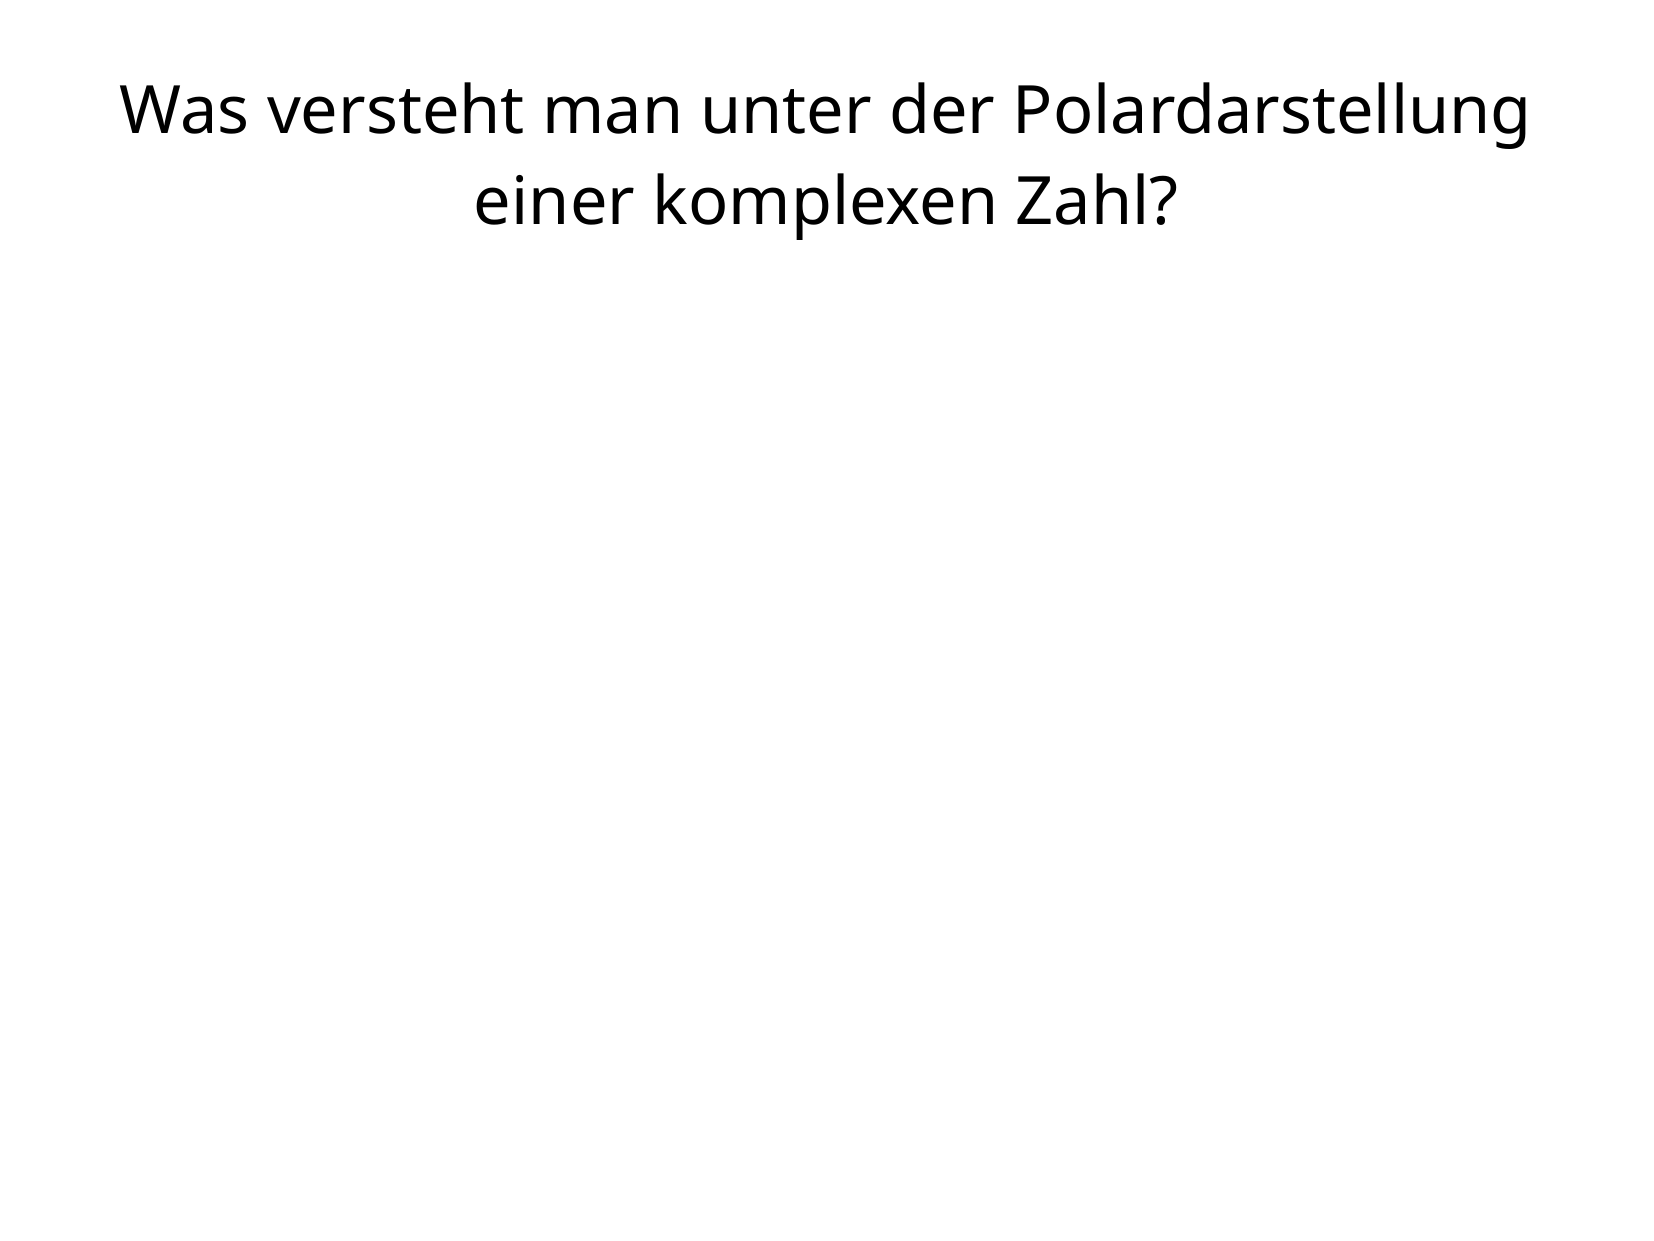

# Was versteht man unter der Polardarstellung einer komplexen Zahl?